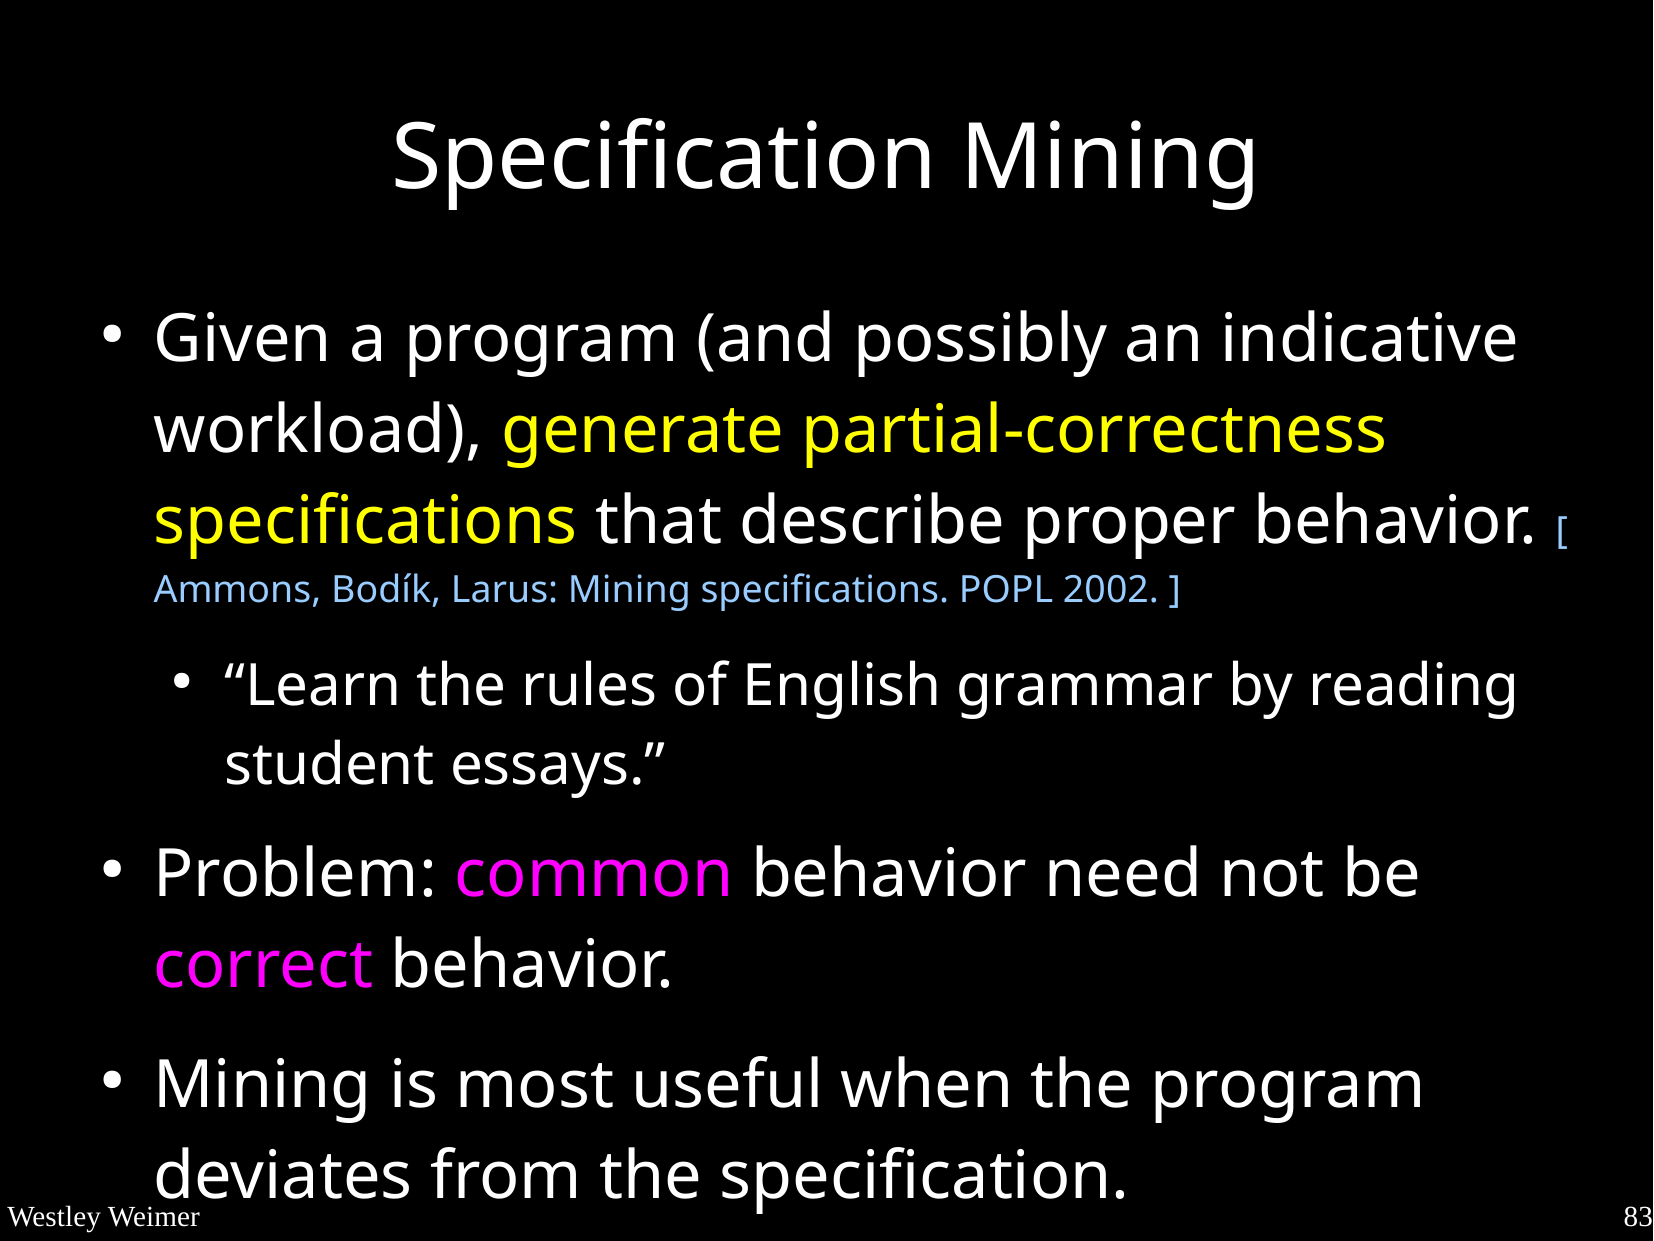

# Specification Mining
Given a program (and possibly an indicative workload), generate partial-correctness specifications that describe proper behavior. [ Ammons, Bodík, Larus: Mining specifications. POPL 2002. ]
“Learn the rules of English grammar by reading student essays.”
Problem: common behavior need not be correct behavior.
Mining is most useful when the program deviates from the specification.
83